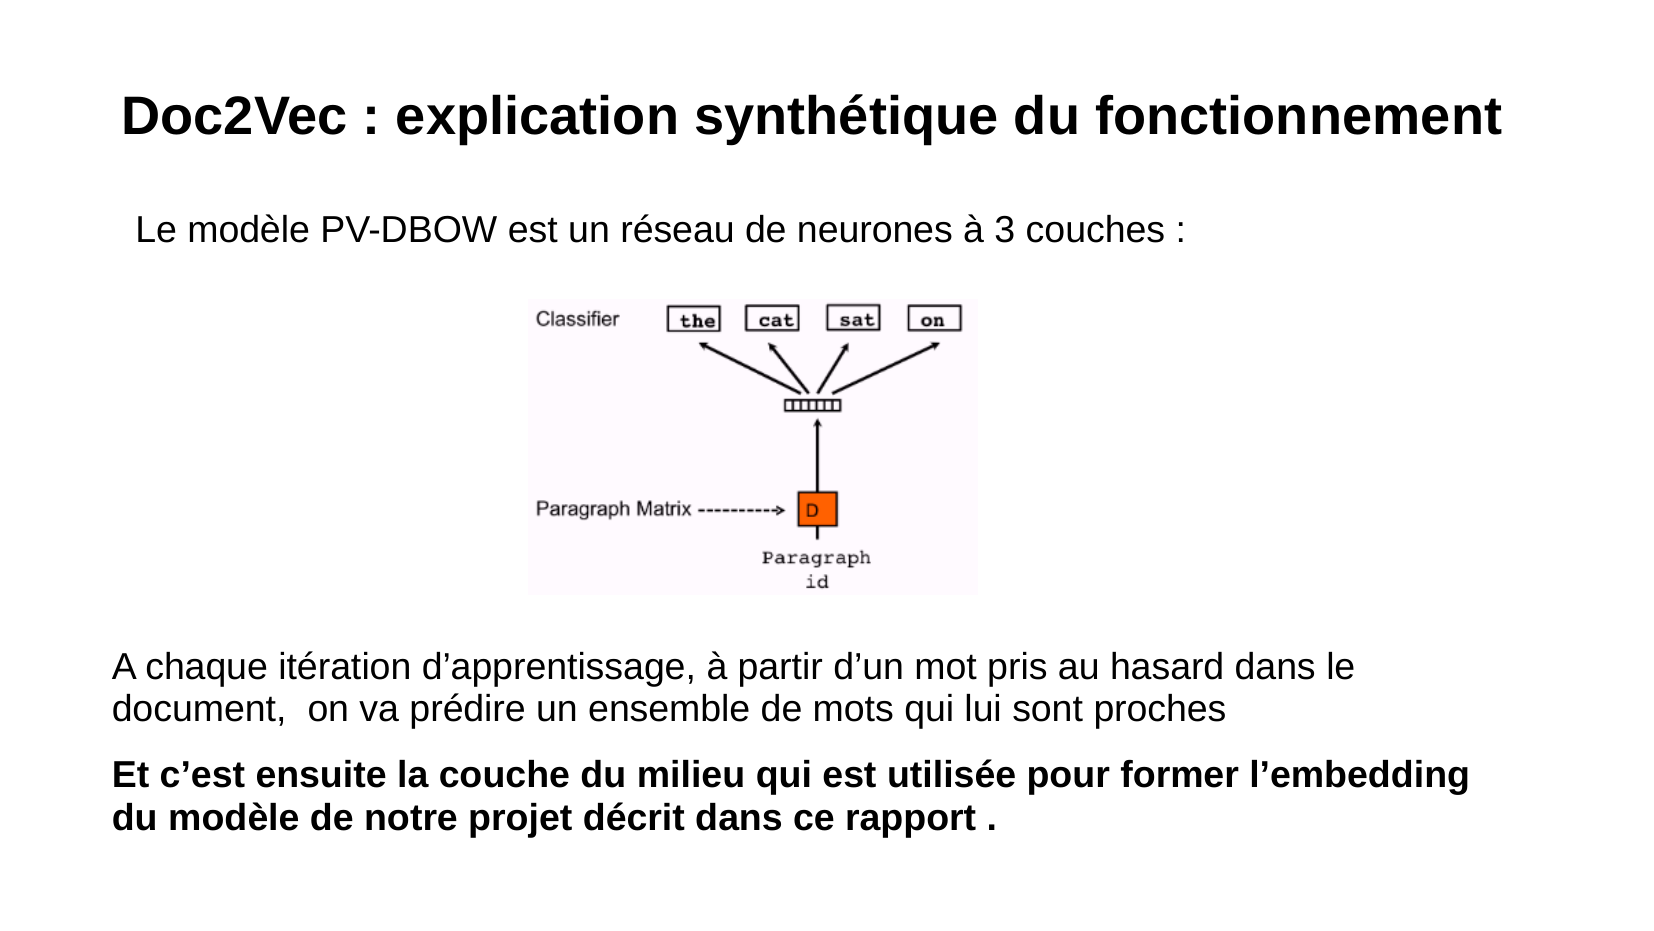

Doc2Vec : explication synthétique du fonctionnement
Le modèle PV-DBOW est un réseau de neurones à 3 couches :
A chaque itération d’apprentissage, à partir d’un mot pris au hasard dans le document, on va prédire un ensemble de mots qui lui sont proches
Et c’est ensuite la couche du milieu qui est utilisée pour former l’embedding du modèle de notre projet décrit dans ce rapport .